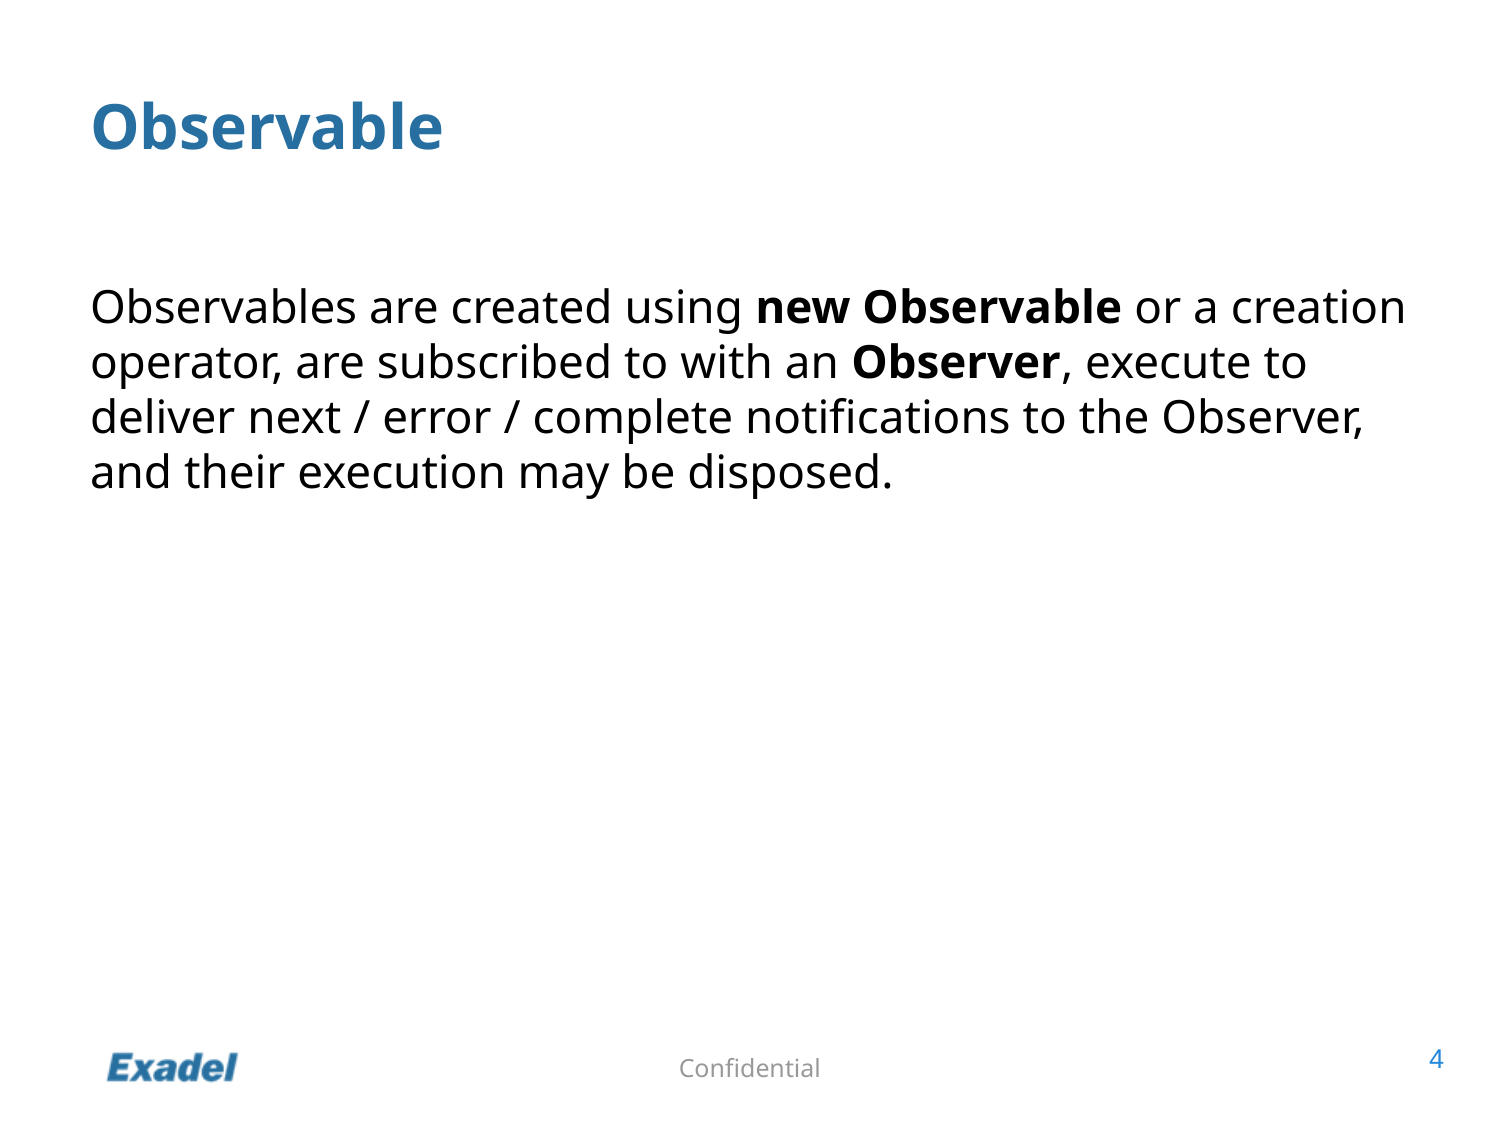

# Observable
Observables are created using new Observable or a creation operator, are subscribed to with an Observer, execute to deliver next / error / complete notifications to the Observer, and their execution may be disposed.